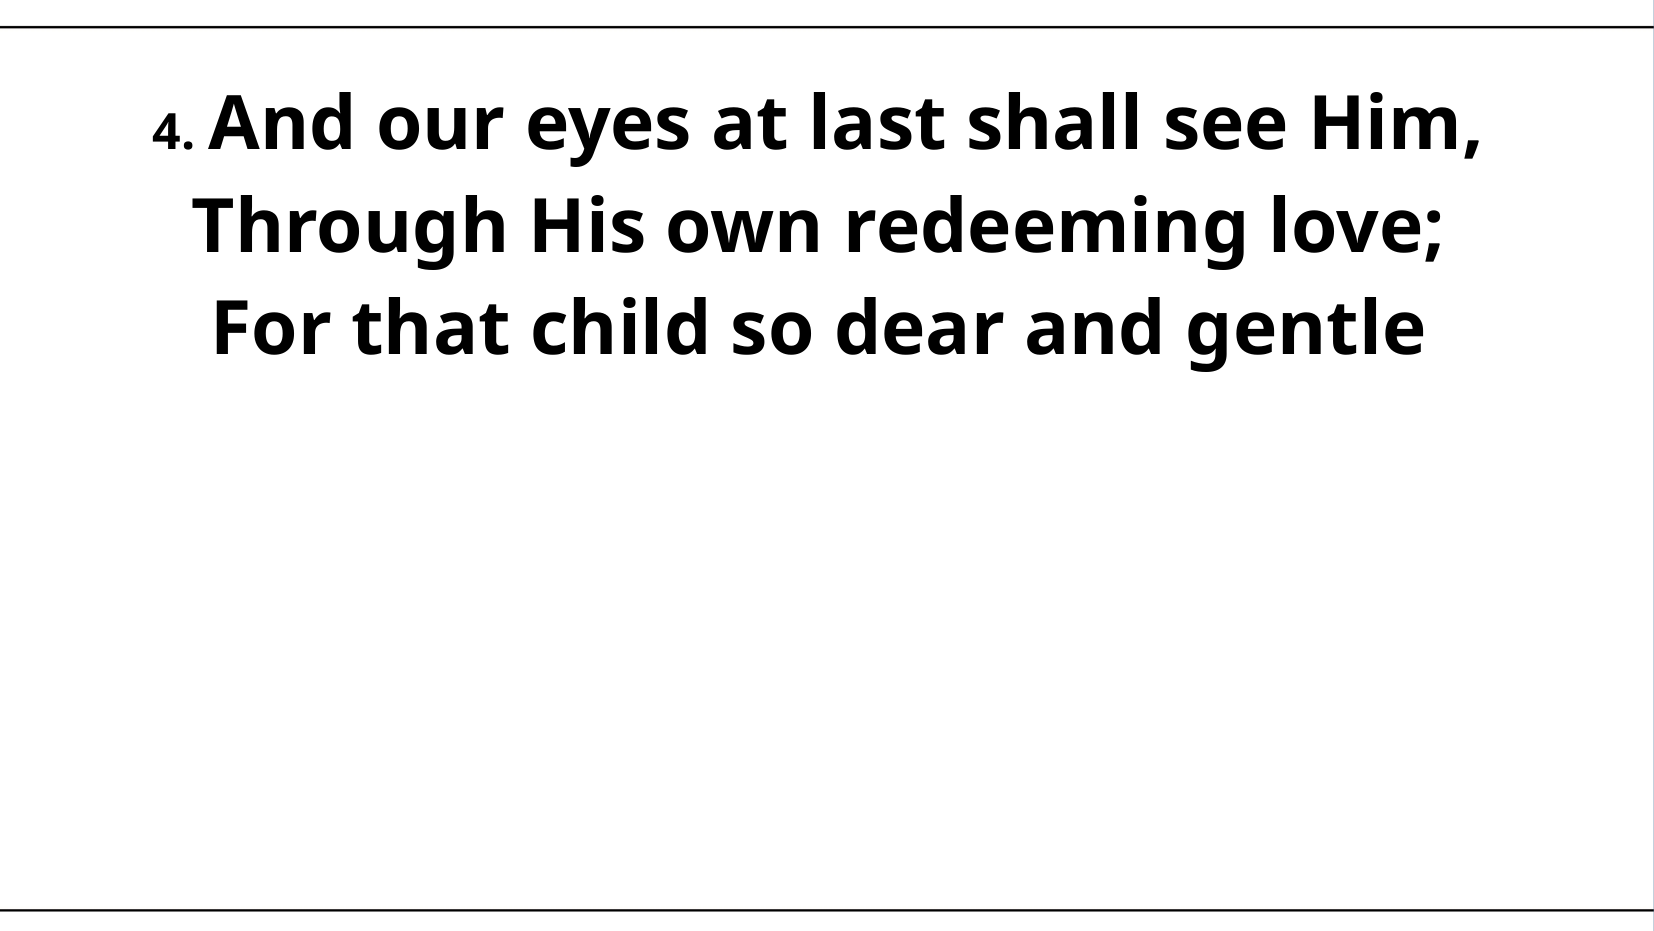

4. And our eyes at last shall see Him,
Through His own redeeming love;
For that child so dear and gentle